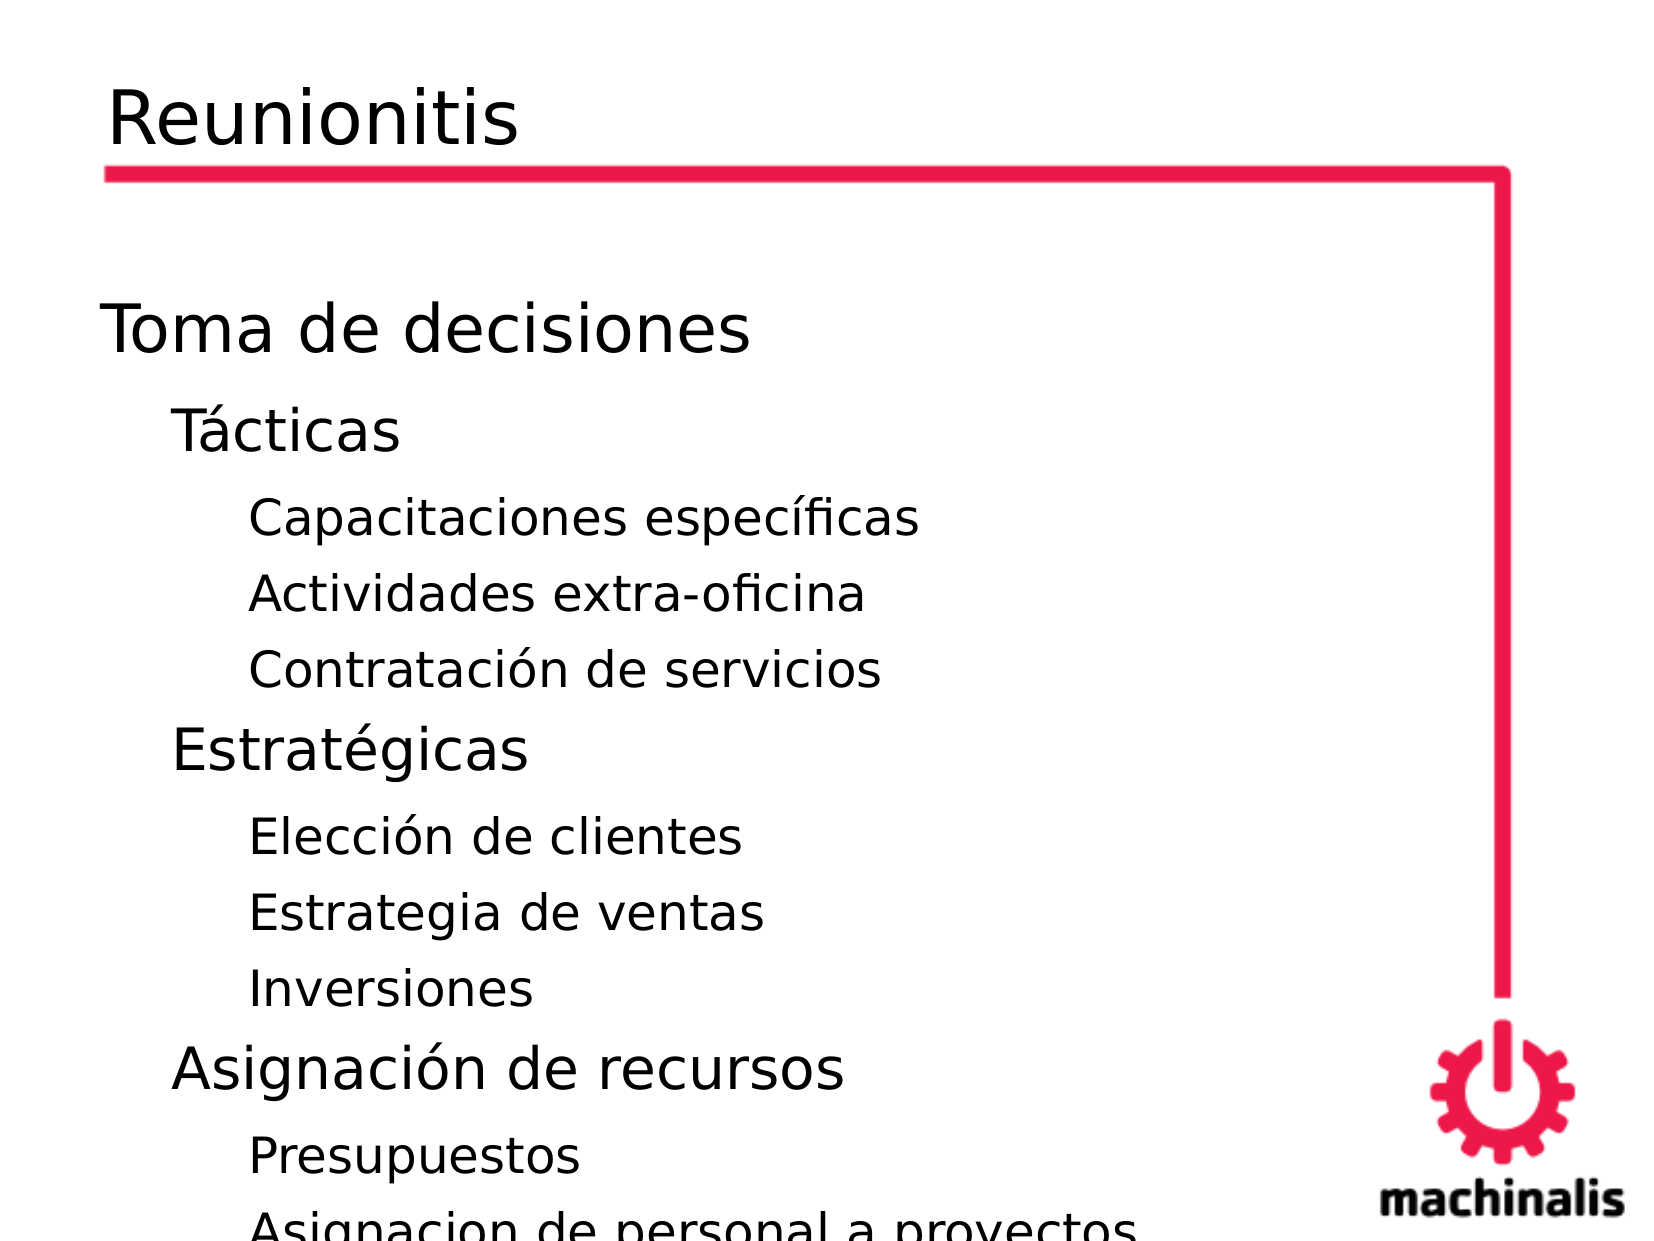

# Reunionitis
Toma de decisiones
Tácticas
Capacitaciones específicas
Actividades extra-oficina
Contratación de servicios
Estratégicas
Elección de clientes
Estrategia de ventas
Inversiones
Asignación de recursos
Presupuestos
Asignacion de personal a proyectos
Cruzar información
Estado financiero
Estado de proyectos
Establecer metas
Misión
Vision
Supervisión de tareas
Resolver incidentes